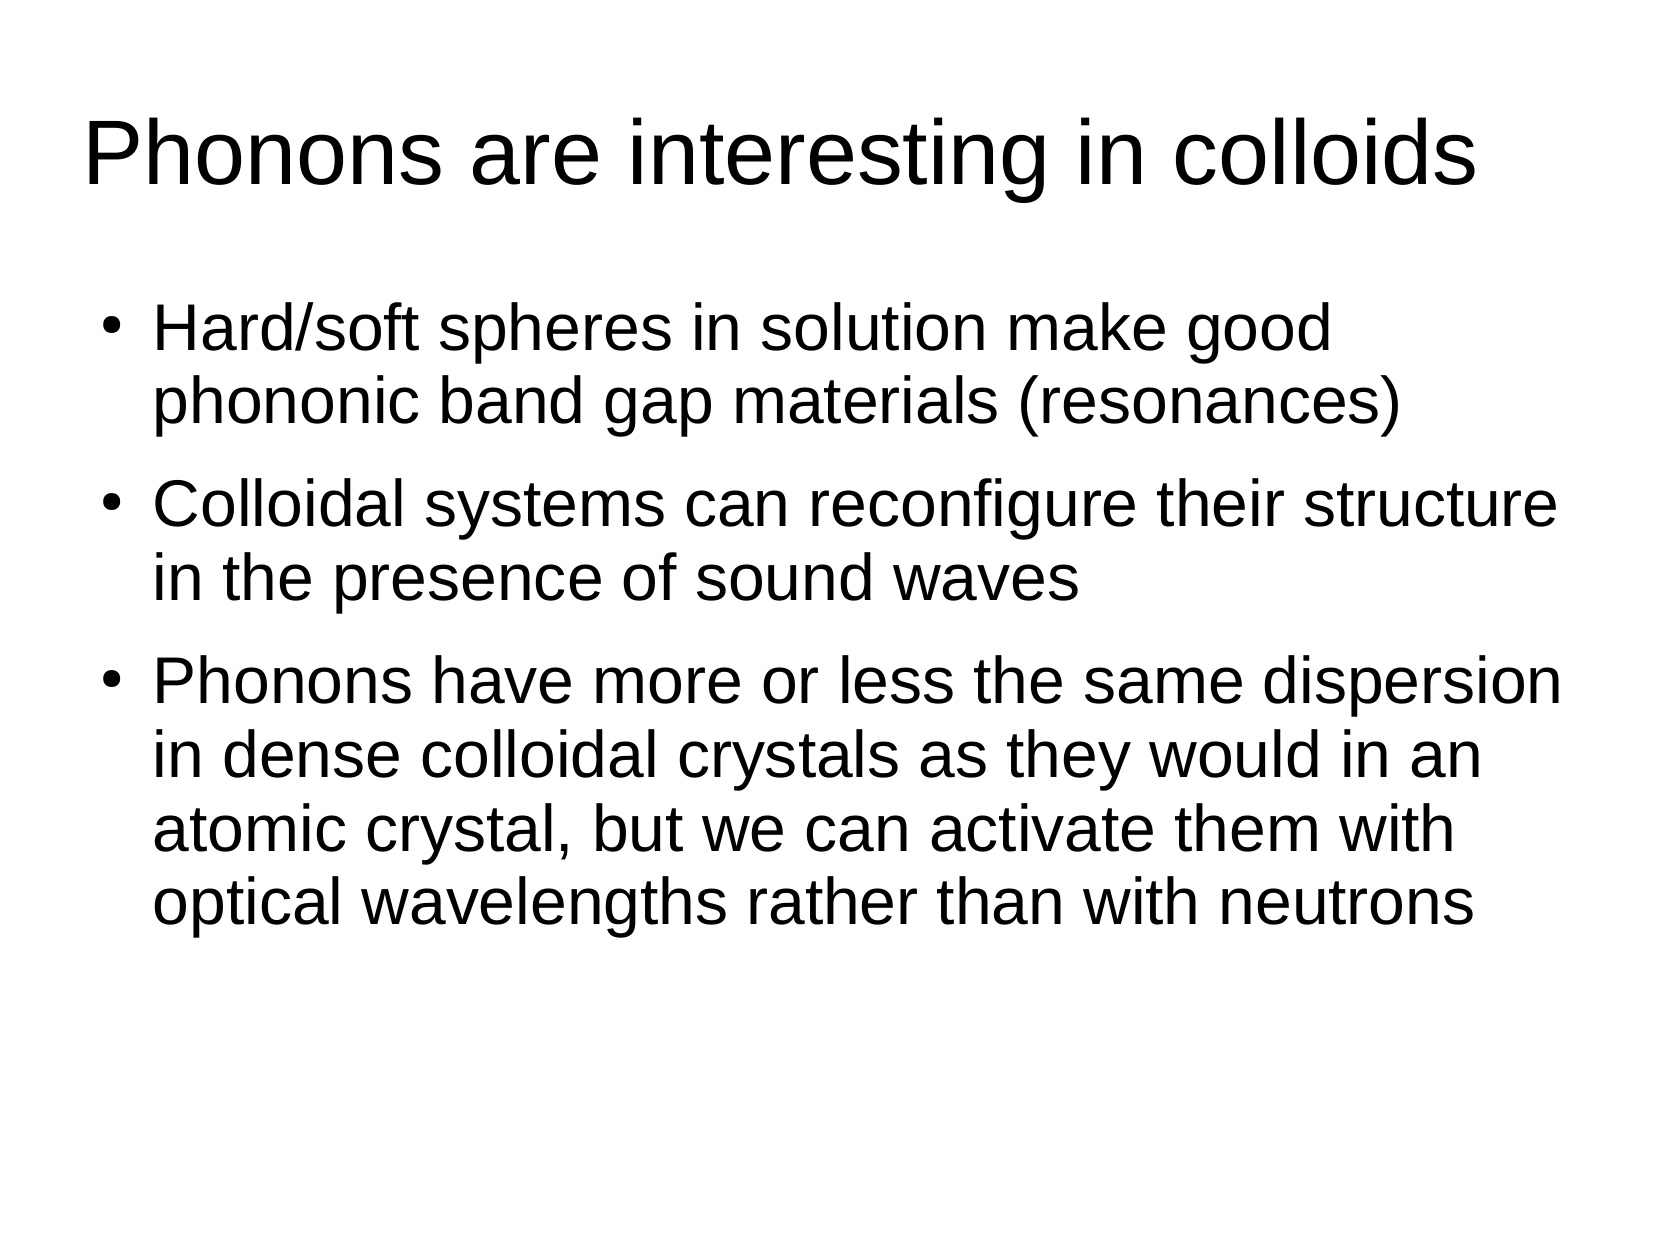

# Phonons are interesting in colloids
Hard/soft spheres in solution make good phononic band gap materials (resonances)
Colloidal systems can reconfigure their structure in the presence of sound waves
Phonons have more or less the same dispersion in dense colloidal crystals as they would in an atomic crystal, but we can activate them with optical wavelengths rather than with neutrons